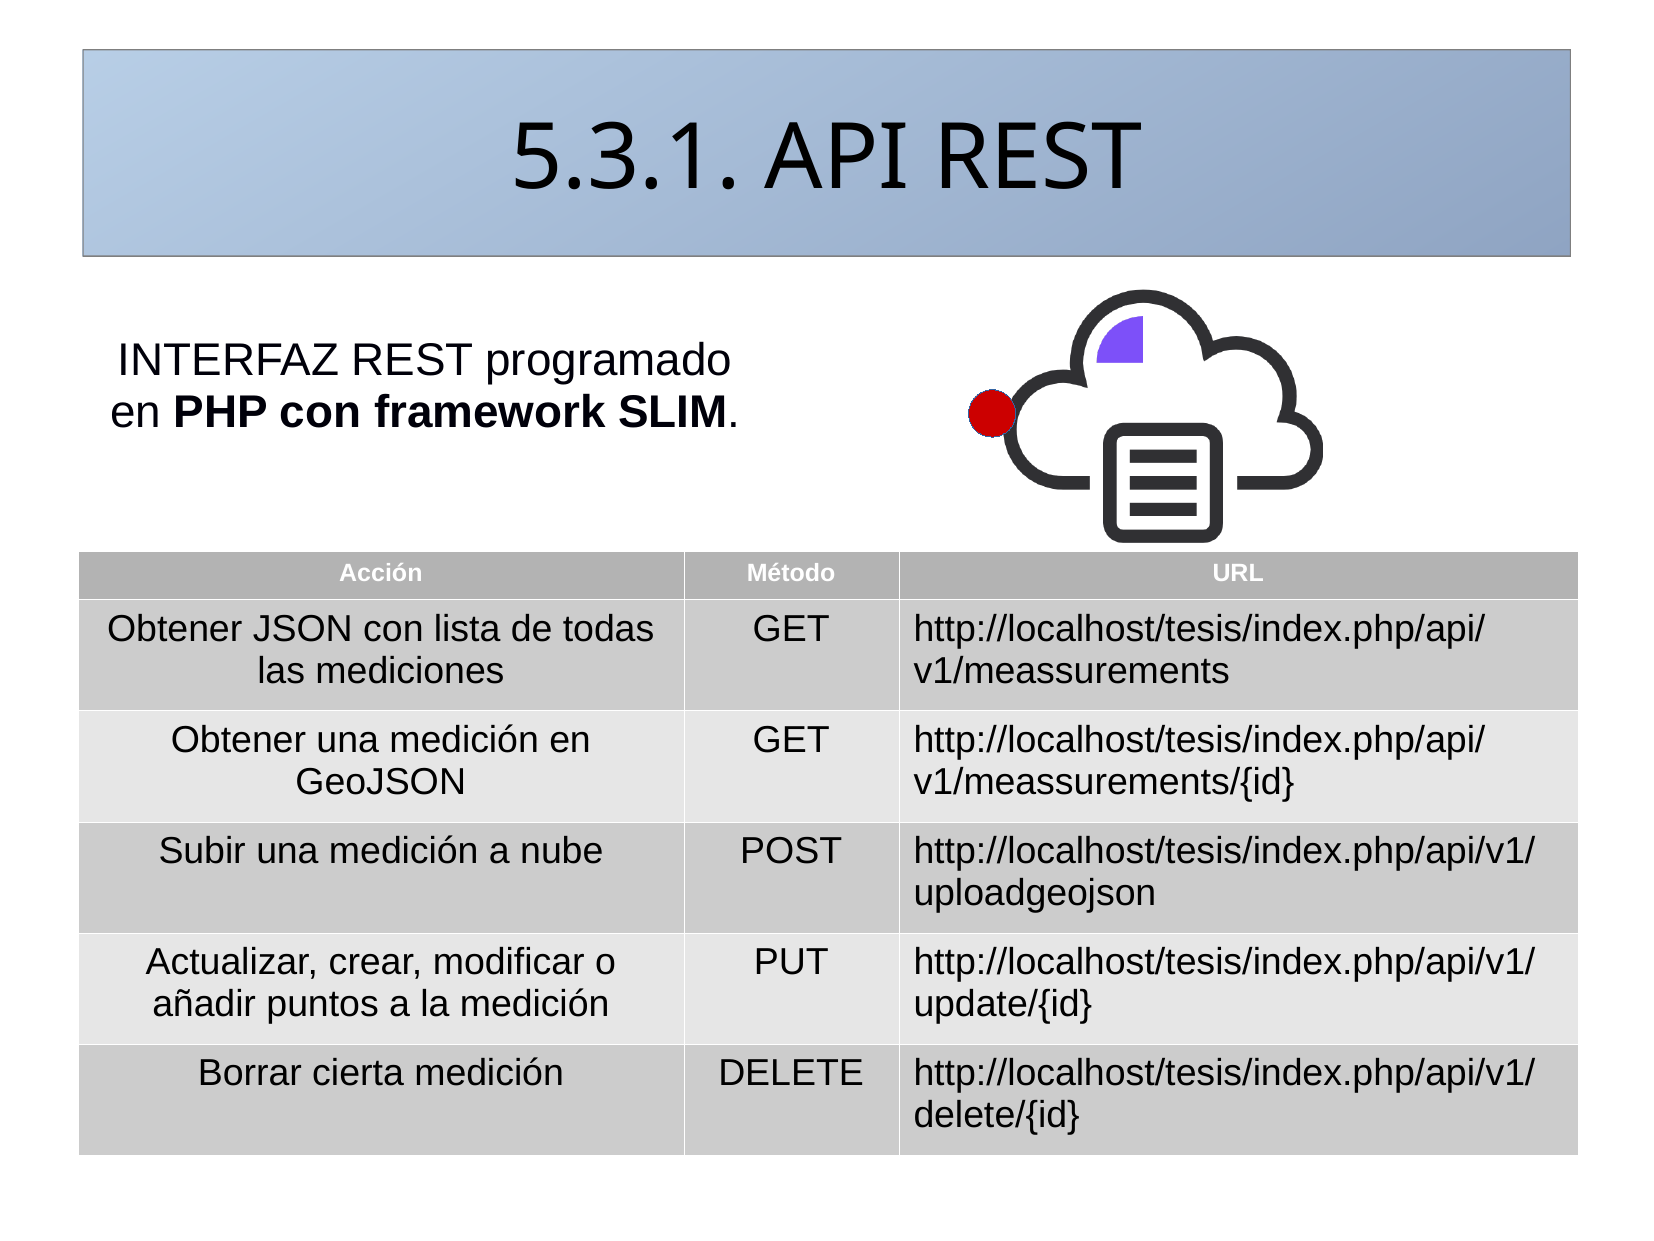

# 5.3.1. API REST
INTERFAZ REST programado en PHP con framework SLIM.
| Acción | Método | URL |
| --- | --- | --- |
| Obtener JSON con lista de todas las mediciones | GET | http://localhost/tesis/index.php/api/v1/meassurements |
| Obtener una medición en GeoJSON | GET | http://localhost/tesis/index.php/api/v1/meassurements/{id} |
| Subir una medición a nube | POST | http://localhost/tesis/index.php/api/v1/uploadgeojson |
| Actualizar, crear, modificar o añadir puntos a la medición | PUT | http://localhost/tesis/index.php/api/v1/update/{id} |
| Borrar cierta medición | DELETE | http://localhost/tesis/index.php/api/v1/delete/{id} |